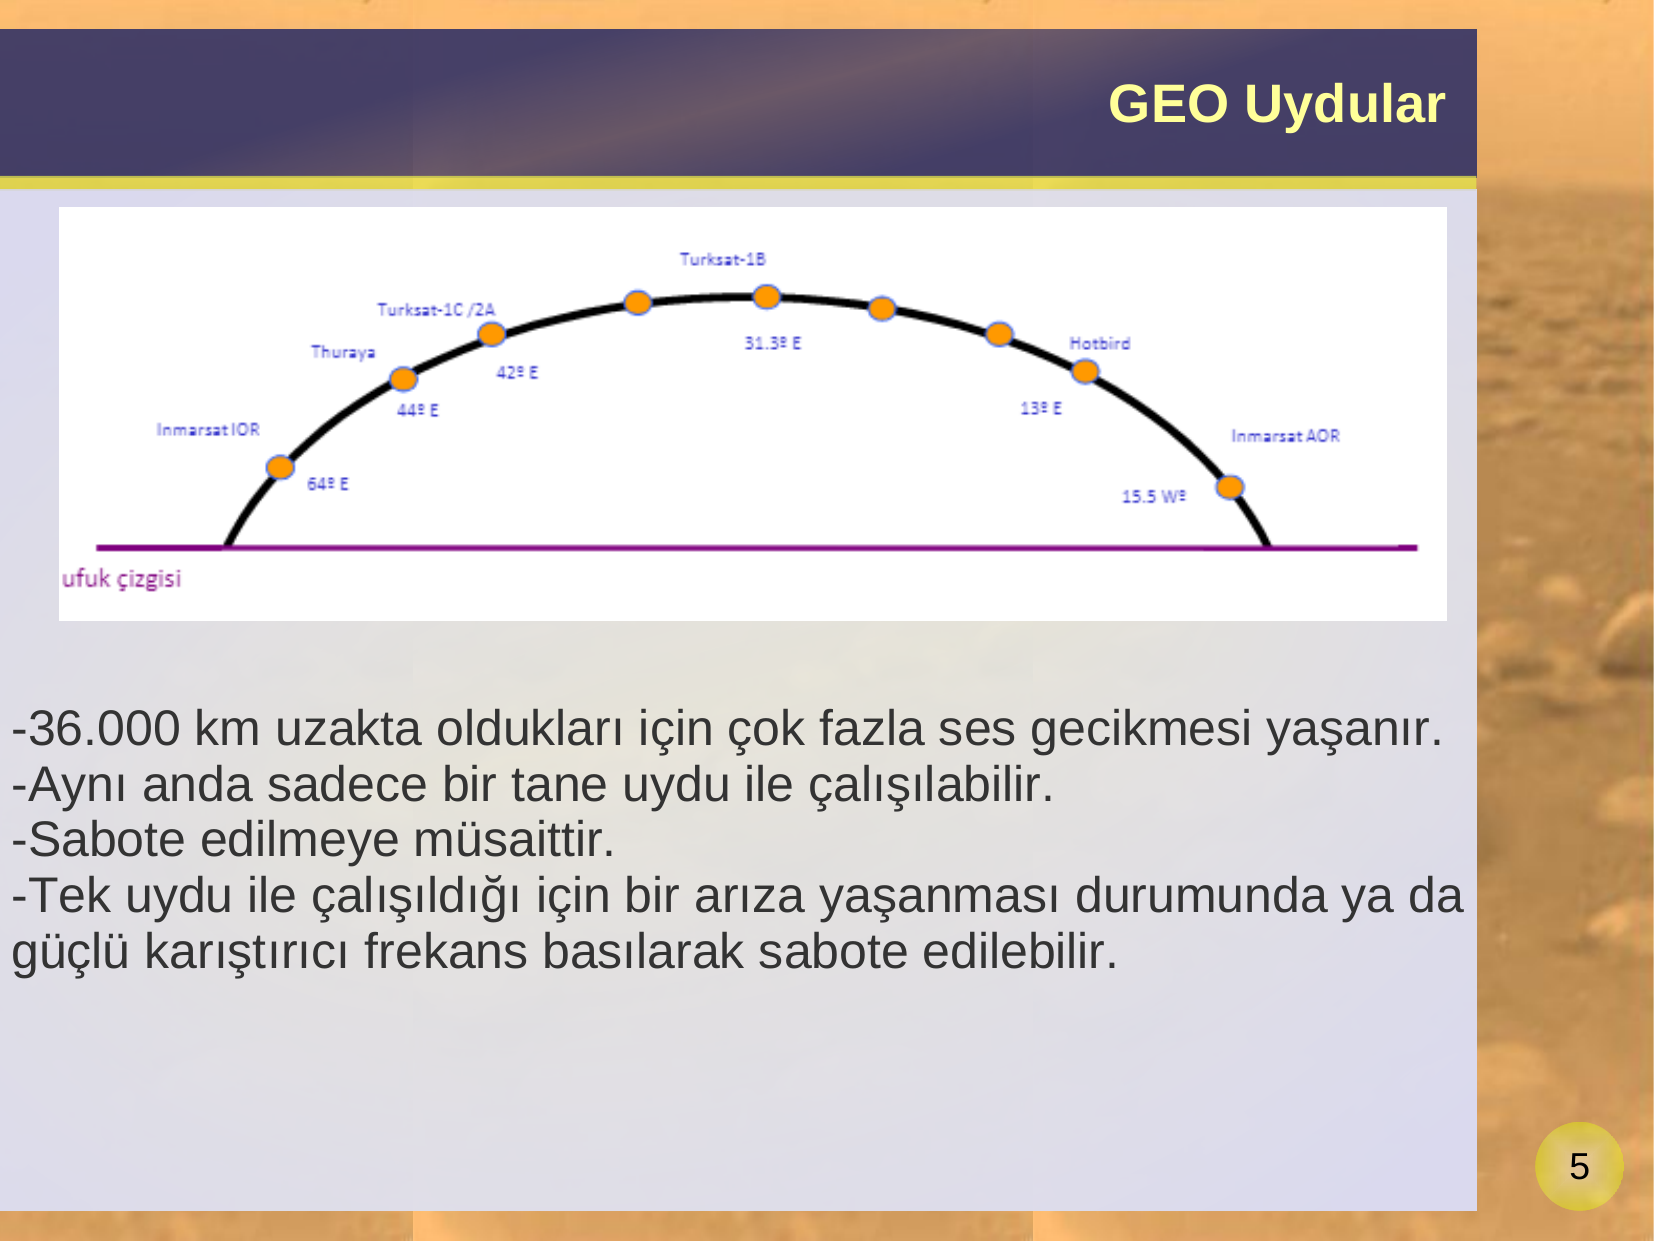

# GEO Uydular
-36.000 km uzakta oldukları için çok fazla ses gecikmesi yaşanır.
-Aynı anda sadece bir tane uydu ile çalışılabilir.
-Sabote edilmeye müsaittir.
-Tek uydu ile çalışıldığı için bir arıza yaşanması durumunda ya da
güçlü karıştırıcı frekans basılarak sabote edilebilir.